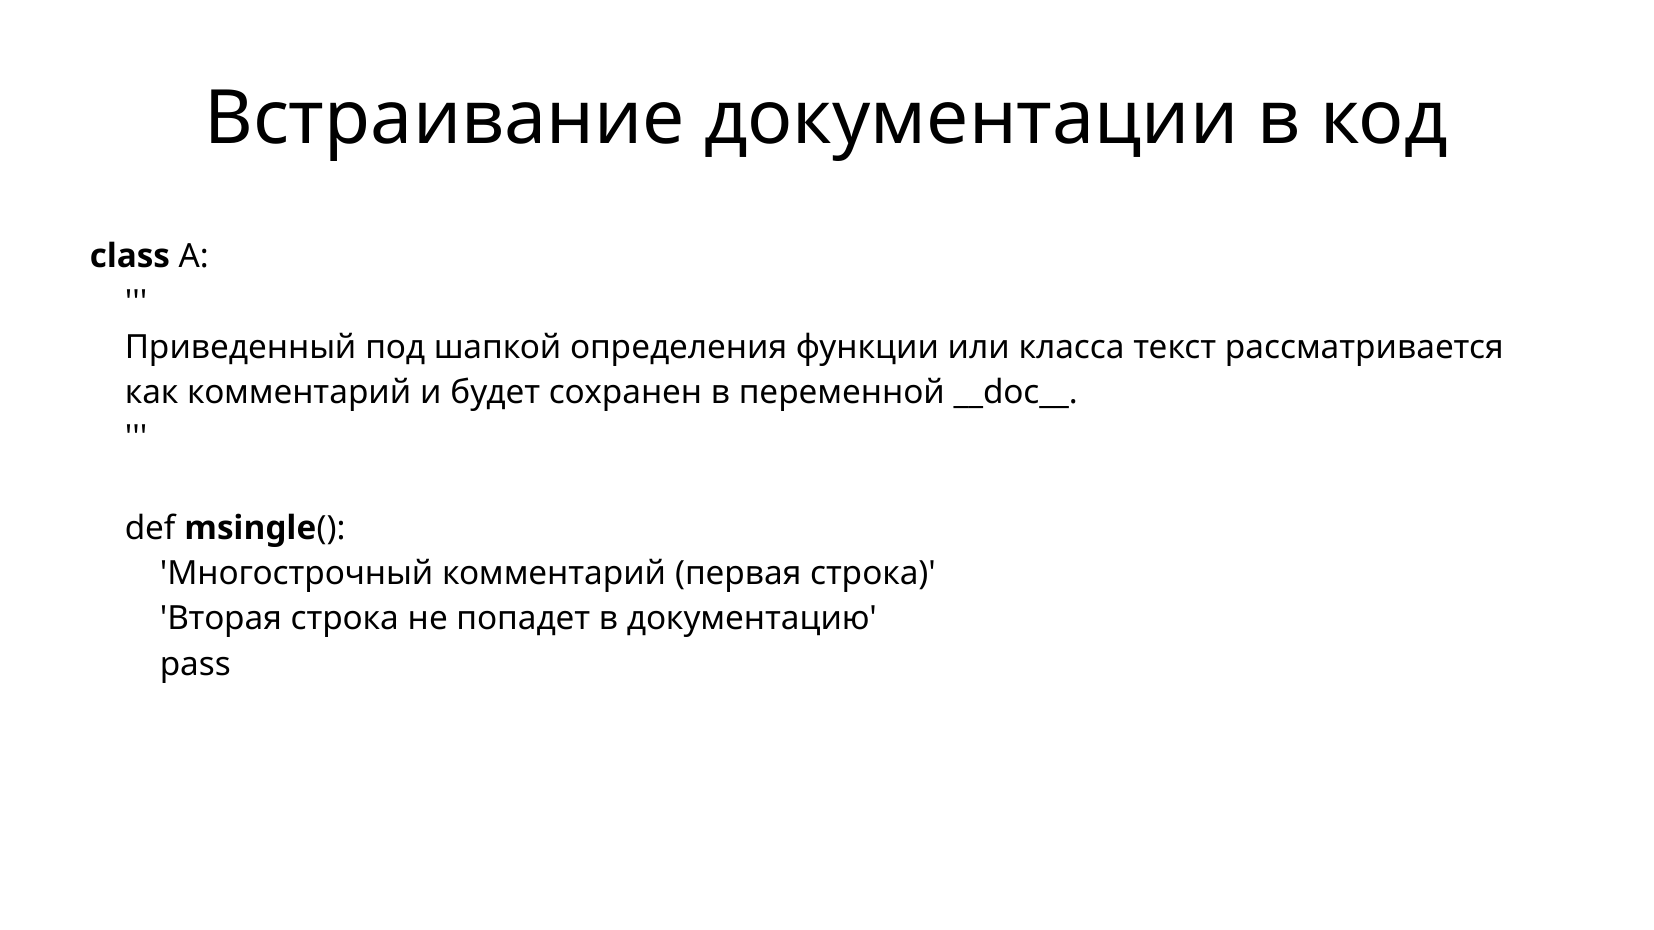

# Встраивание документации в код
class A:
 '''
 Приведенный под шапкой определения функции или класса текст рассматривается
 как комментарий и будет сохранен в переменной __doc__.
 '''
 def msingle():
 'Многострочный комментарий (первая строка)'
 'Вторая строка не попадет в документацию'
 pass